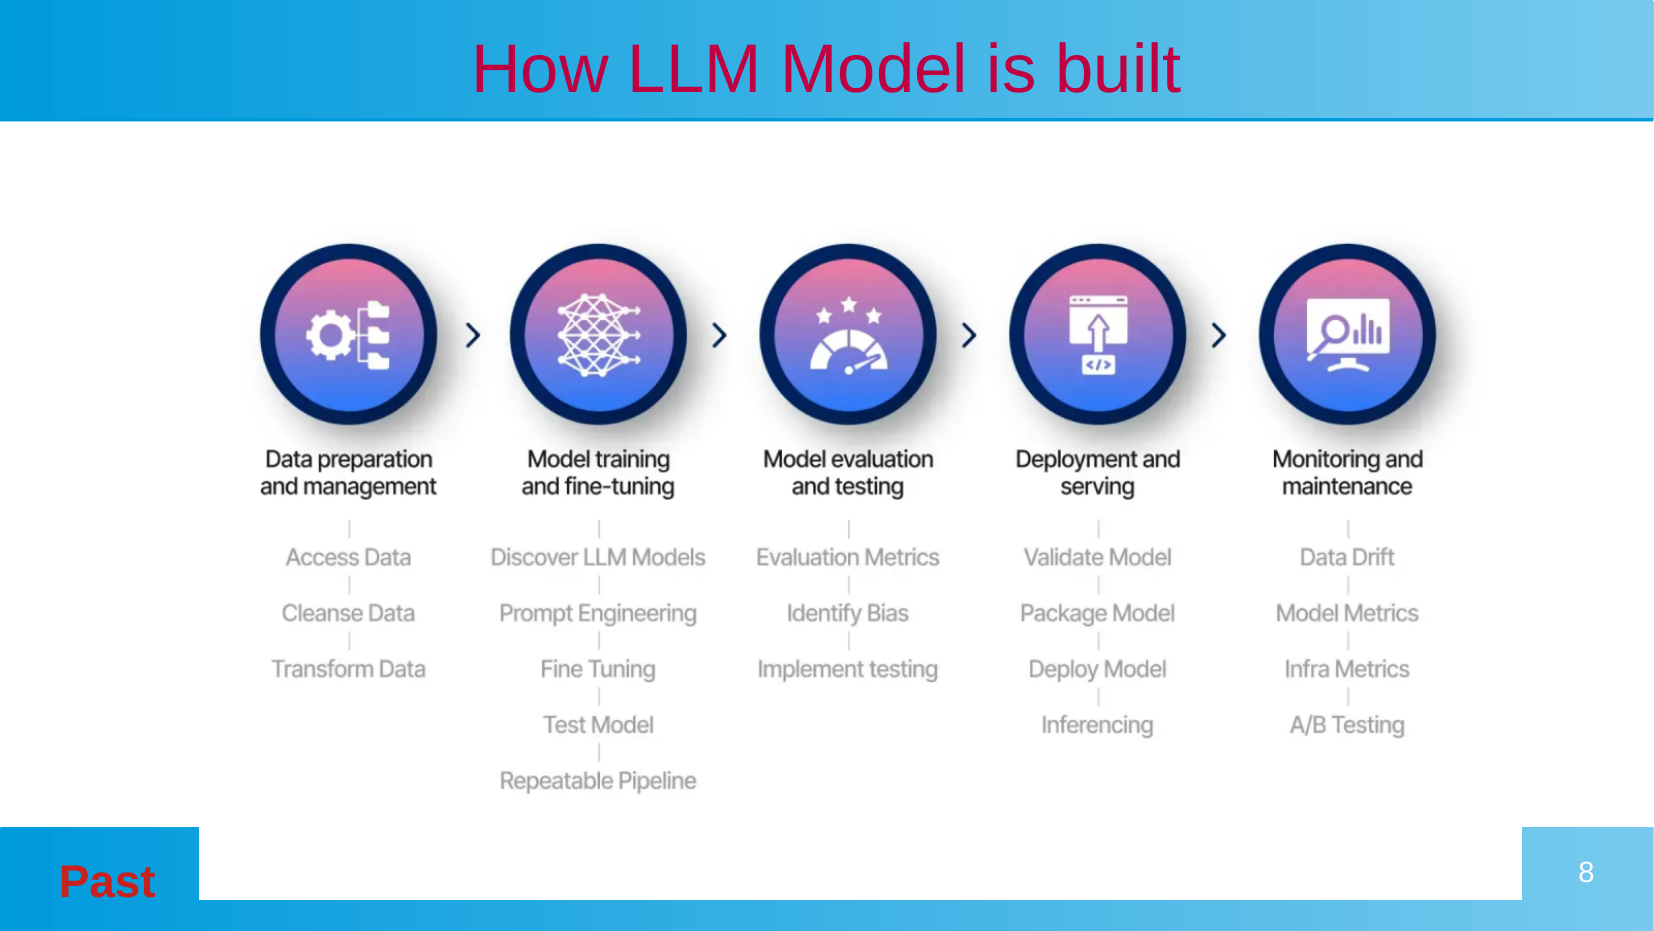

# How LLM Model is built
8